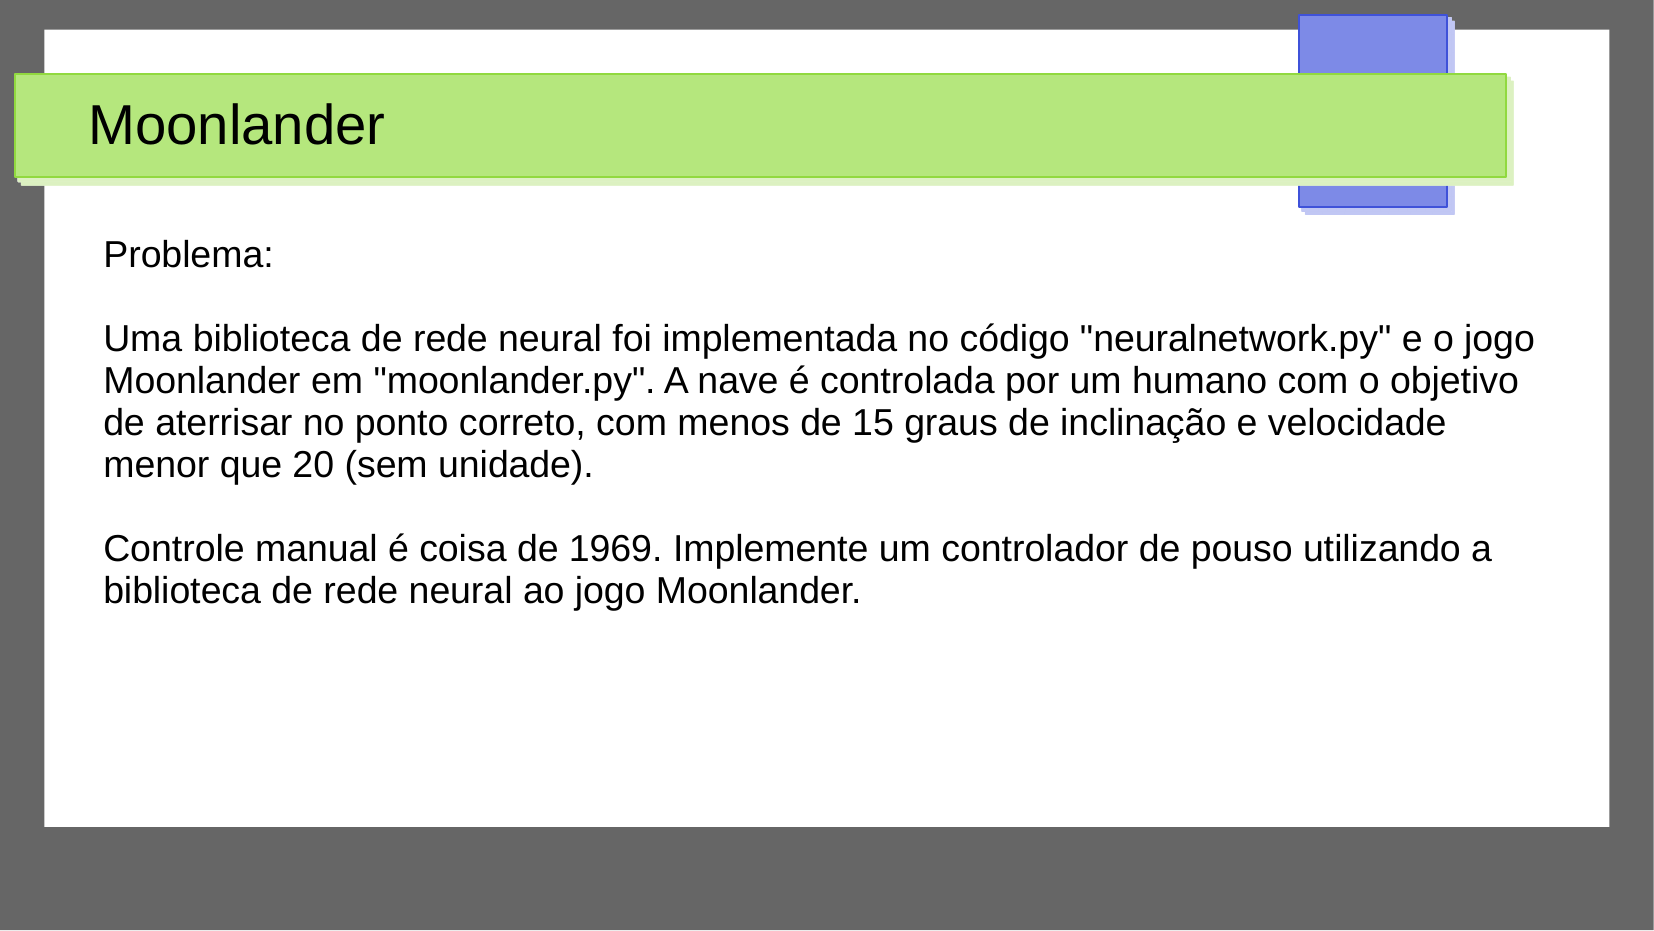

# Moonlander
Problema:
Uma biblioteca de rede neural foi implementada no código "neuralnetwork.py" e o jogo Moonlander em "moonlander.py". A nave é controlada por um humano com o objetivo de aterrisar no ponto correto, com menos de 15 graus de inclinação e velocidade menor que 20 (sem unidade).
Controle manual é coisa de 1969. Implemente um controlador de pouso utilizando a biblioteca de rede neural ao jogo Moonlander.